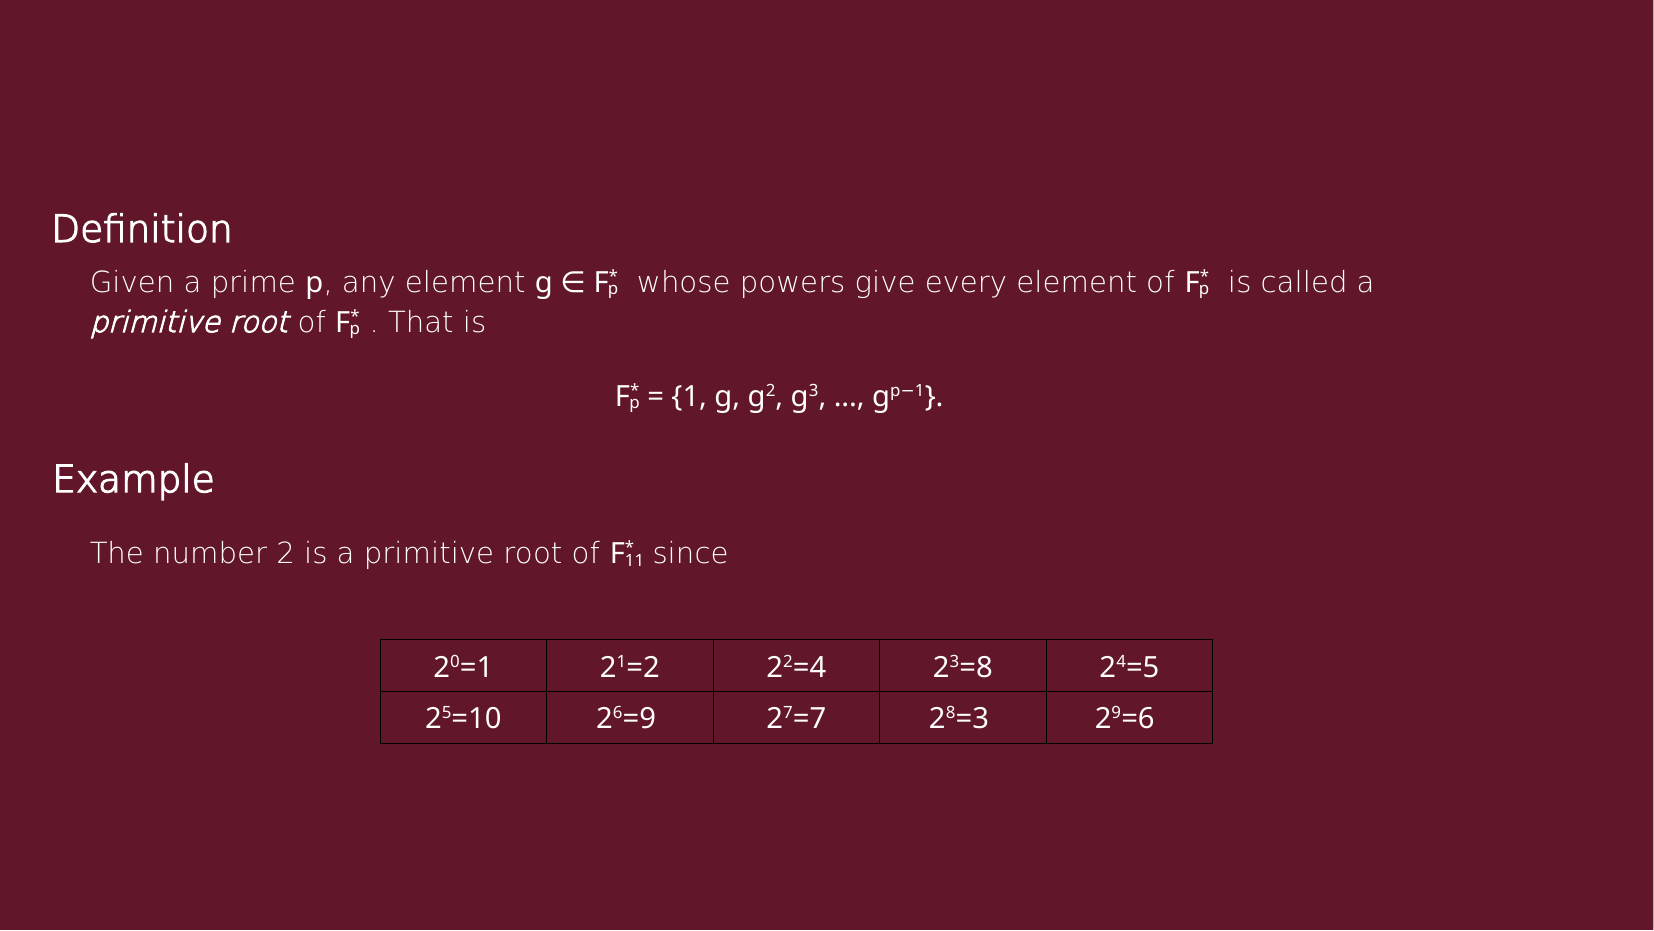

Definition
Given a prime p, any element g ∈ F* p whose powers give every element of F* p is called a primitive root of F* p . That is
							F* p = {1, g, g2, g3, ..., gp−1}.
Example
The number 2 is a primitive root of F11 * since
| 20=1 | 21=2 | 22=4 | 23=8 | 24=5 |
| --- | --- | --- | --- | --- |
| 25=10 | 26=9 | 27=7 | 28=3 | 29=6 |